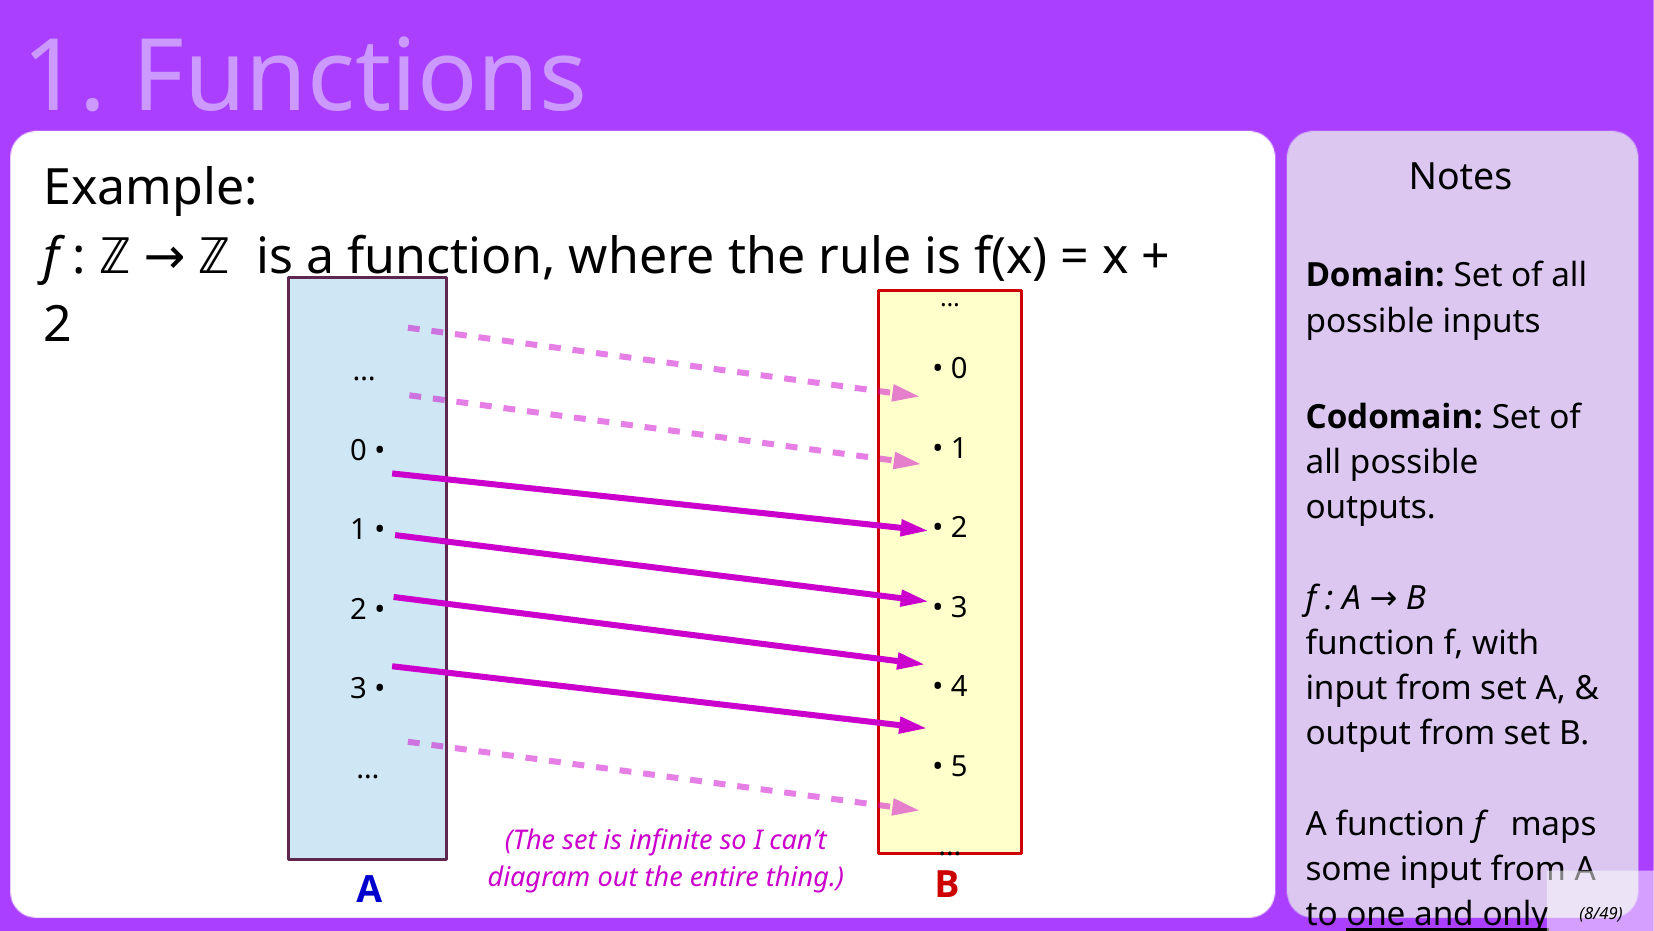

# 1. Functions
Notes
Domain: Set of all possible inputs
Codomain: Set of all possible outputs.
f : A → B
function f, with
input from set A, &
output from set B.
A function f maps some input from A to one and only one output from B.
Example:
f : ℤ → ℤ is a function, where the rule is f(x) = x + 2
…
0 •
1 •
2 •
3 •
…
…
• 0
• 1
• 2
• 3
• 4
• 5
…
(The set is infinite so I can’t diagram out the entire thing.)
B
A